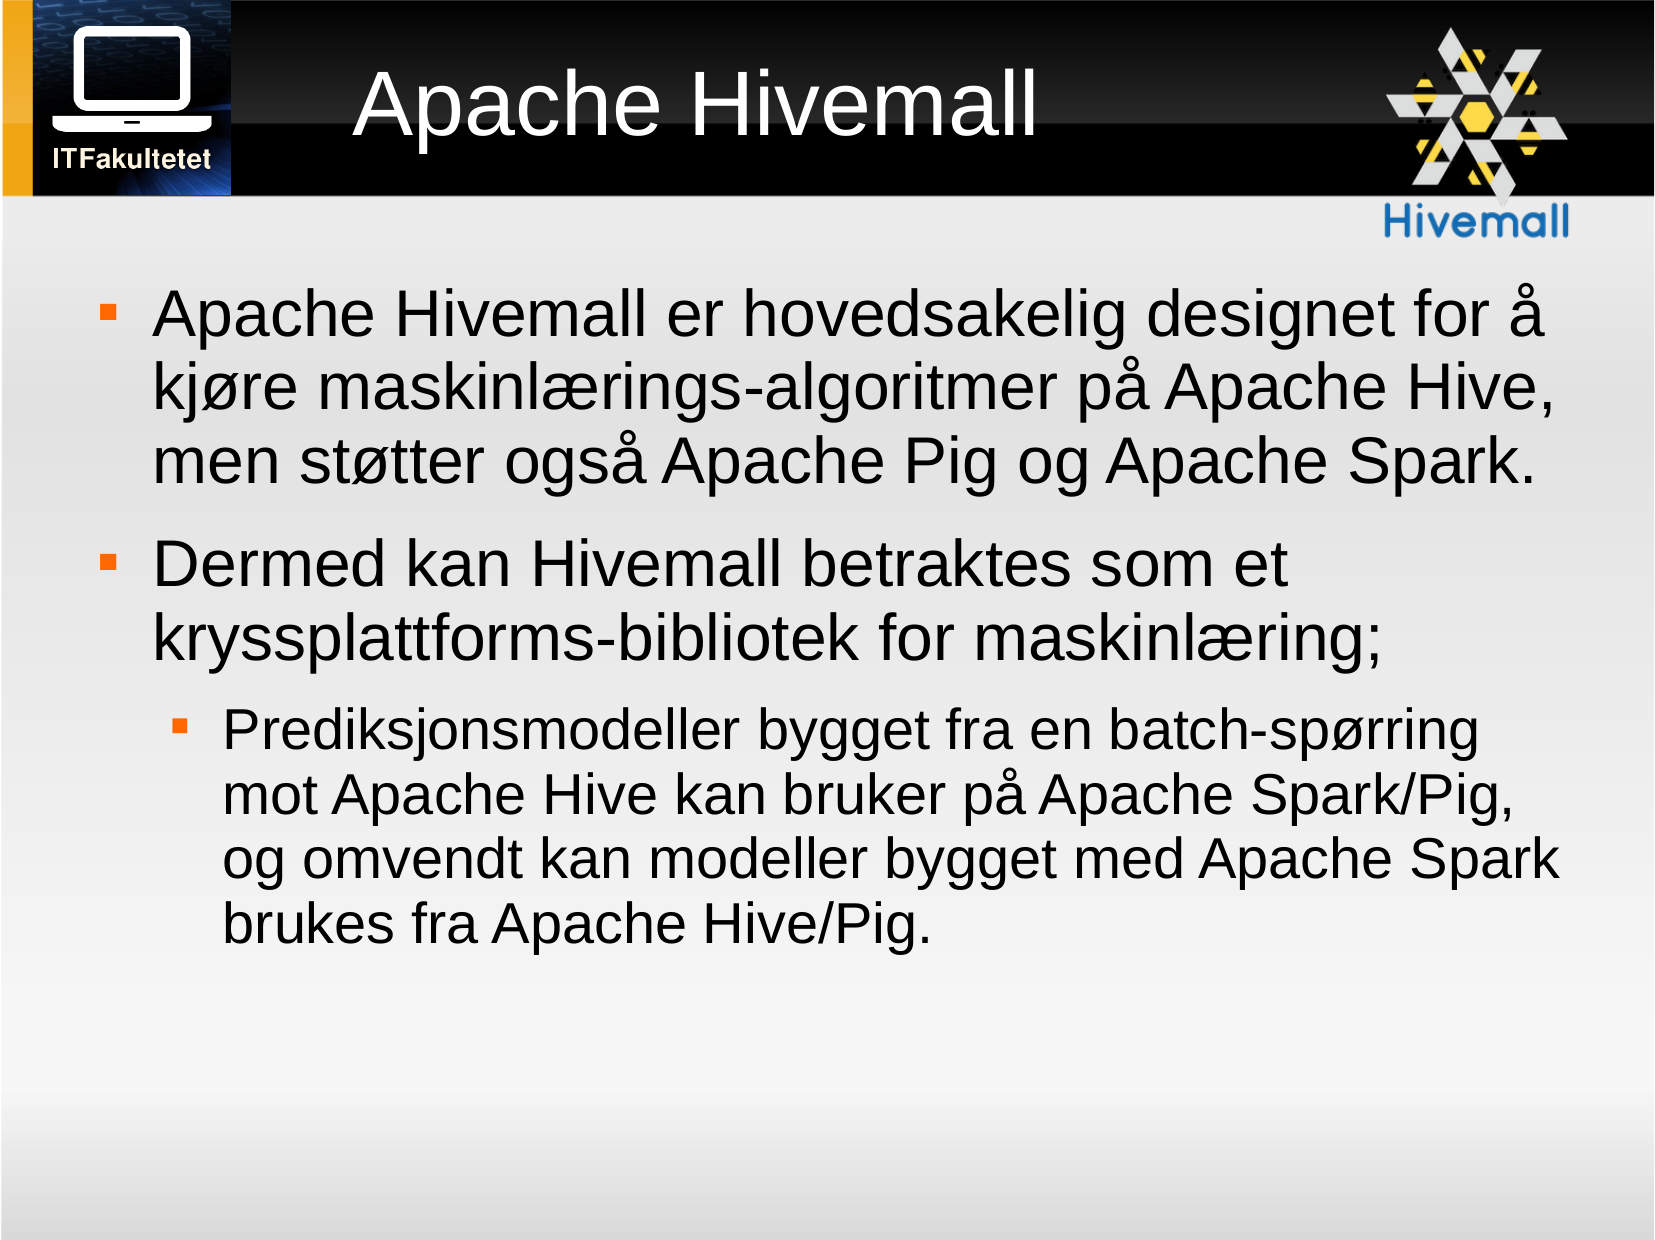

# Apache Hivemall
Apache Hivemall er hovedsakelig designet for å kjøre maskinlærings-algoritmer på Apache Hive, men støtter også Apache Pig og Apache Spark.
Dermed kan Hivemall betraktes som et kryssplattforms-bibliotek for maskinlæring;
Prediksjonsmodeller bygget fra en batch-spørring mot Apache Hive kan bruker på Apache Spark/Pig, og omvendt kan modeller bygget med Apache Spark brukes fra Apache Hive/Pig.